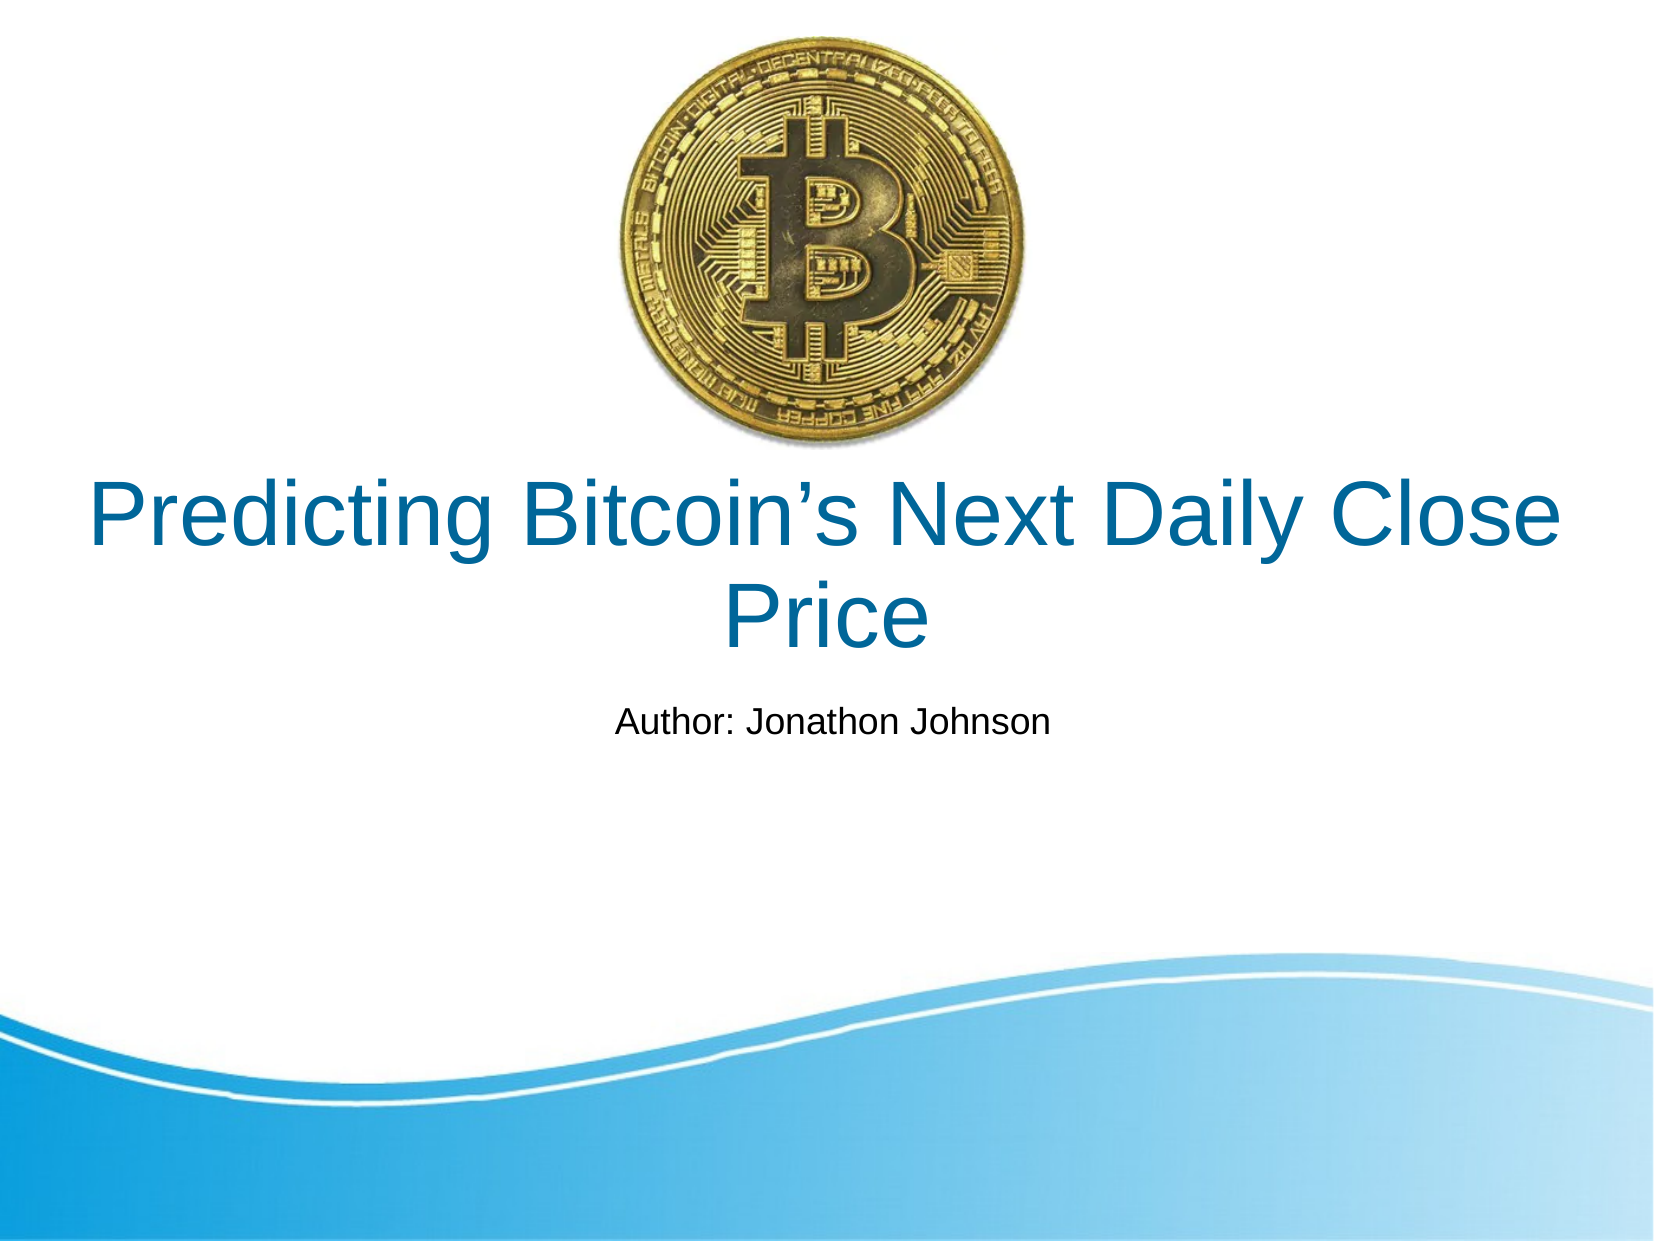

# Predicting Bitcoin’s Next Daily Close Price
Author: Jonathon Johnson